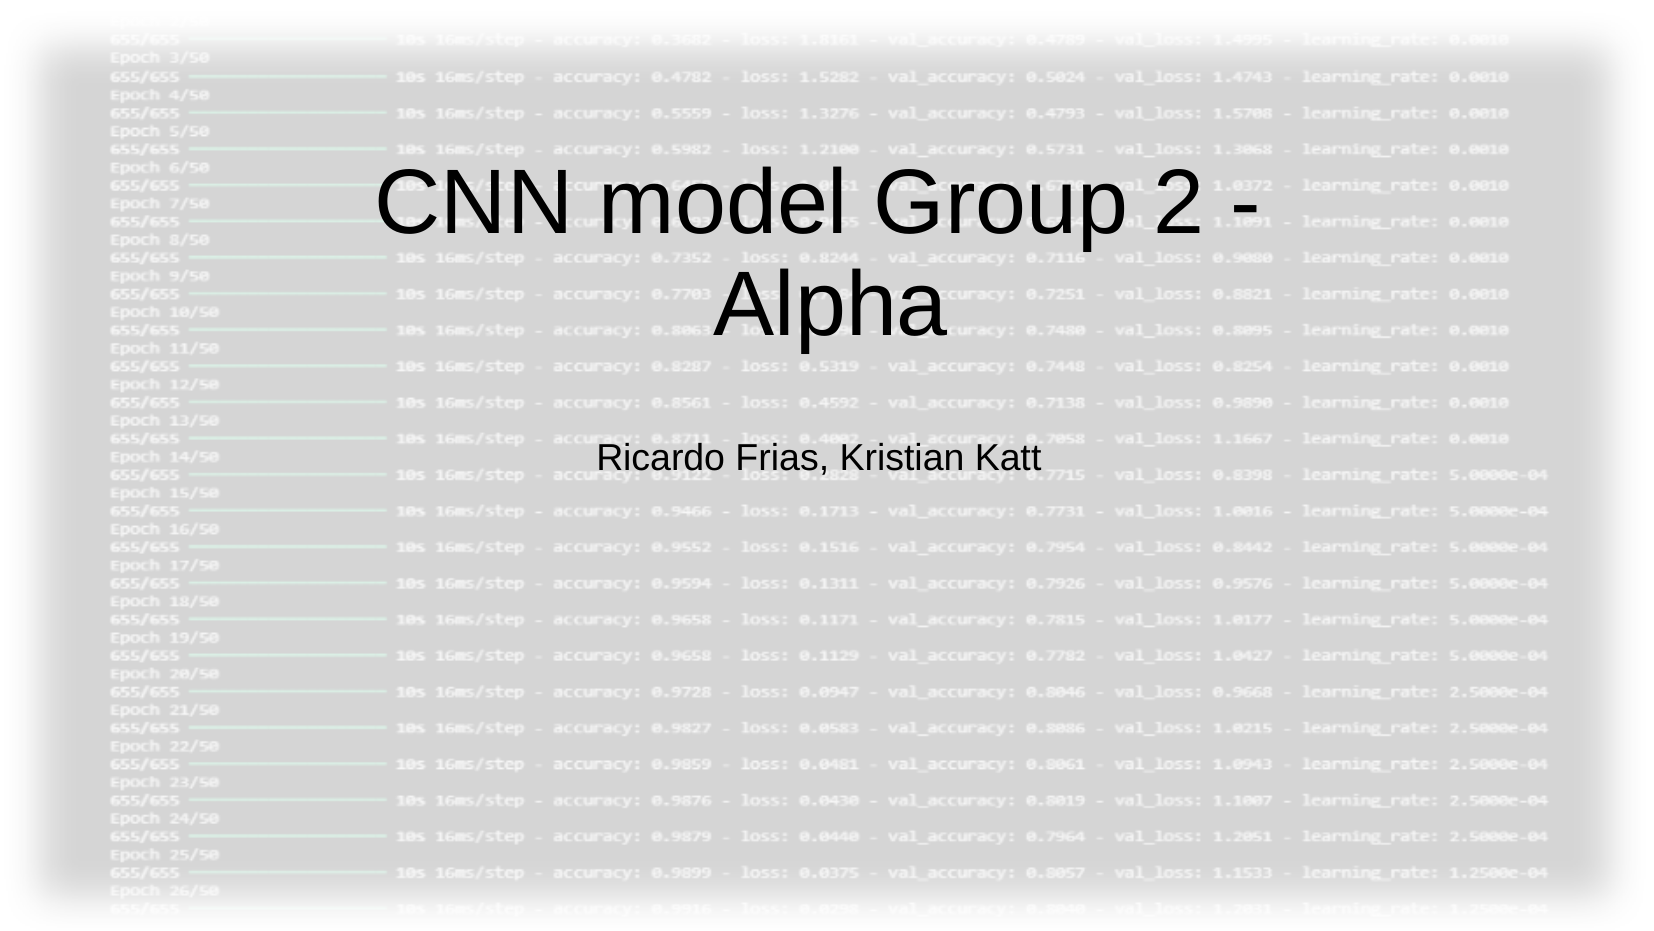

# CNN model Group 2 - Alpha
Ricardo Frias, Kristian Katt